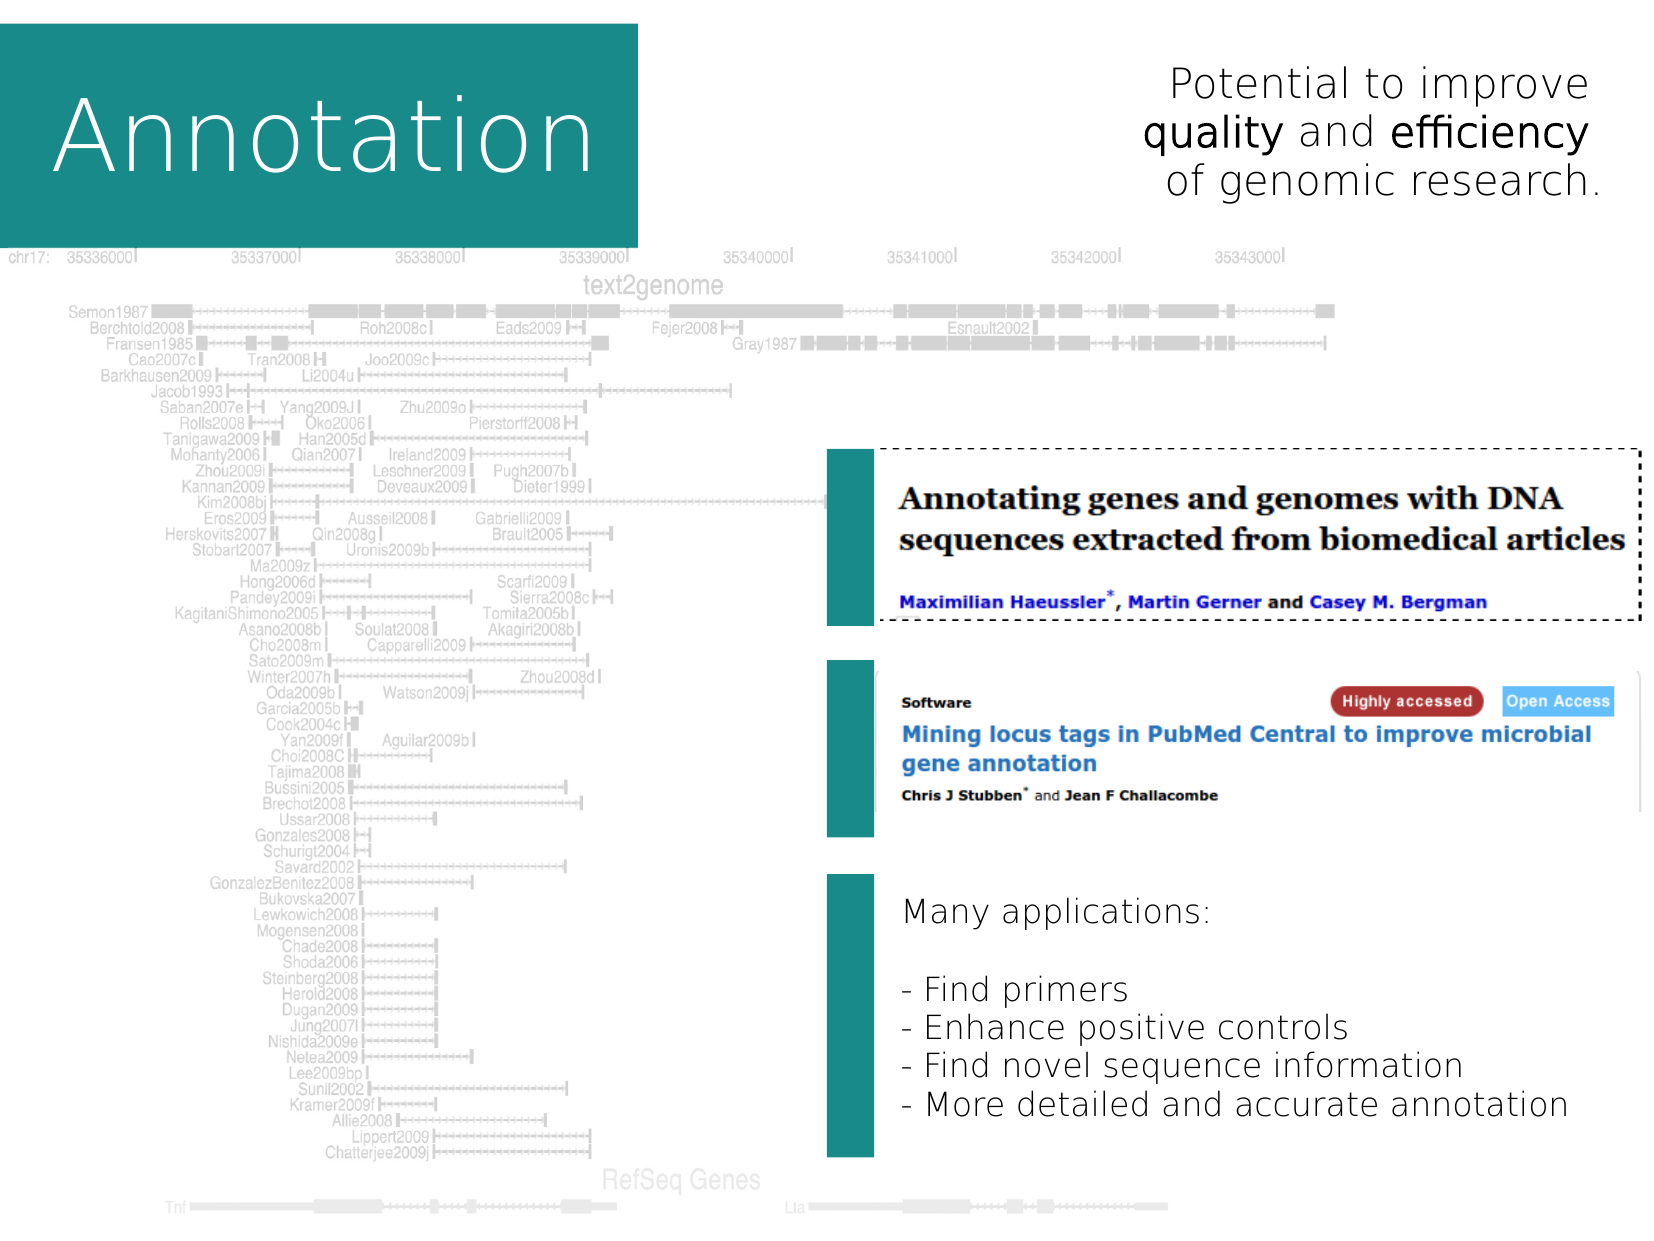

Potential to improve
quality and efficiency
of genomic research.
Annotation
Many applications:
- Find primers
- Enhance positive controls
- Find novel sequence information
- More detailed and accurate annotation